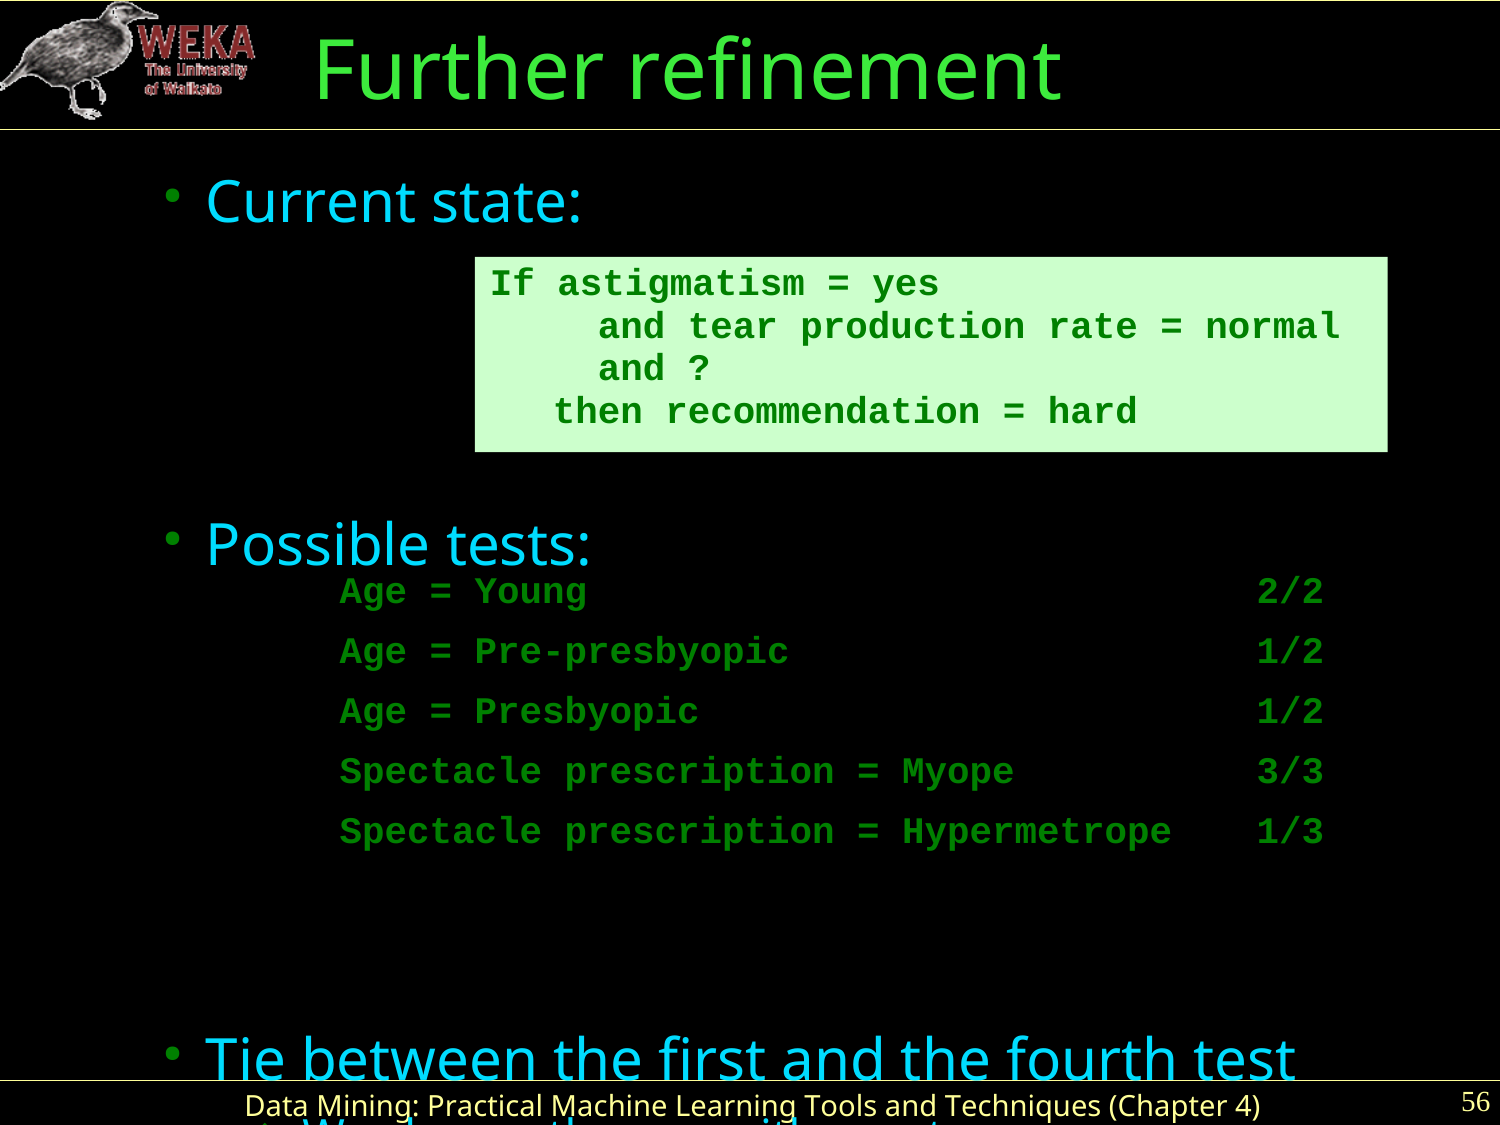

# Further refinement
Current state:
Possible tests:
Tie between the first and the fourth test
We choose the one with greater coverage
If astigmatism = yes
 and tear production rate = normal
 and ?
then recommendation = hard
Age = Young
2/2
Age = Pre-presbyopic
1/2
Age = Presbyopic
1/2
Spectacle prescription = Myope
3/3
Spectacle prescription = Hypermetrope
1/3
Data Mining: Practical Machine Learning Tools and Techniques (Chapter 4)
56